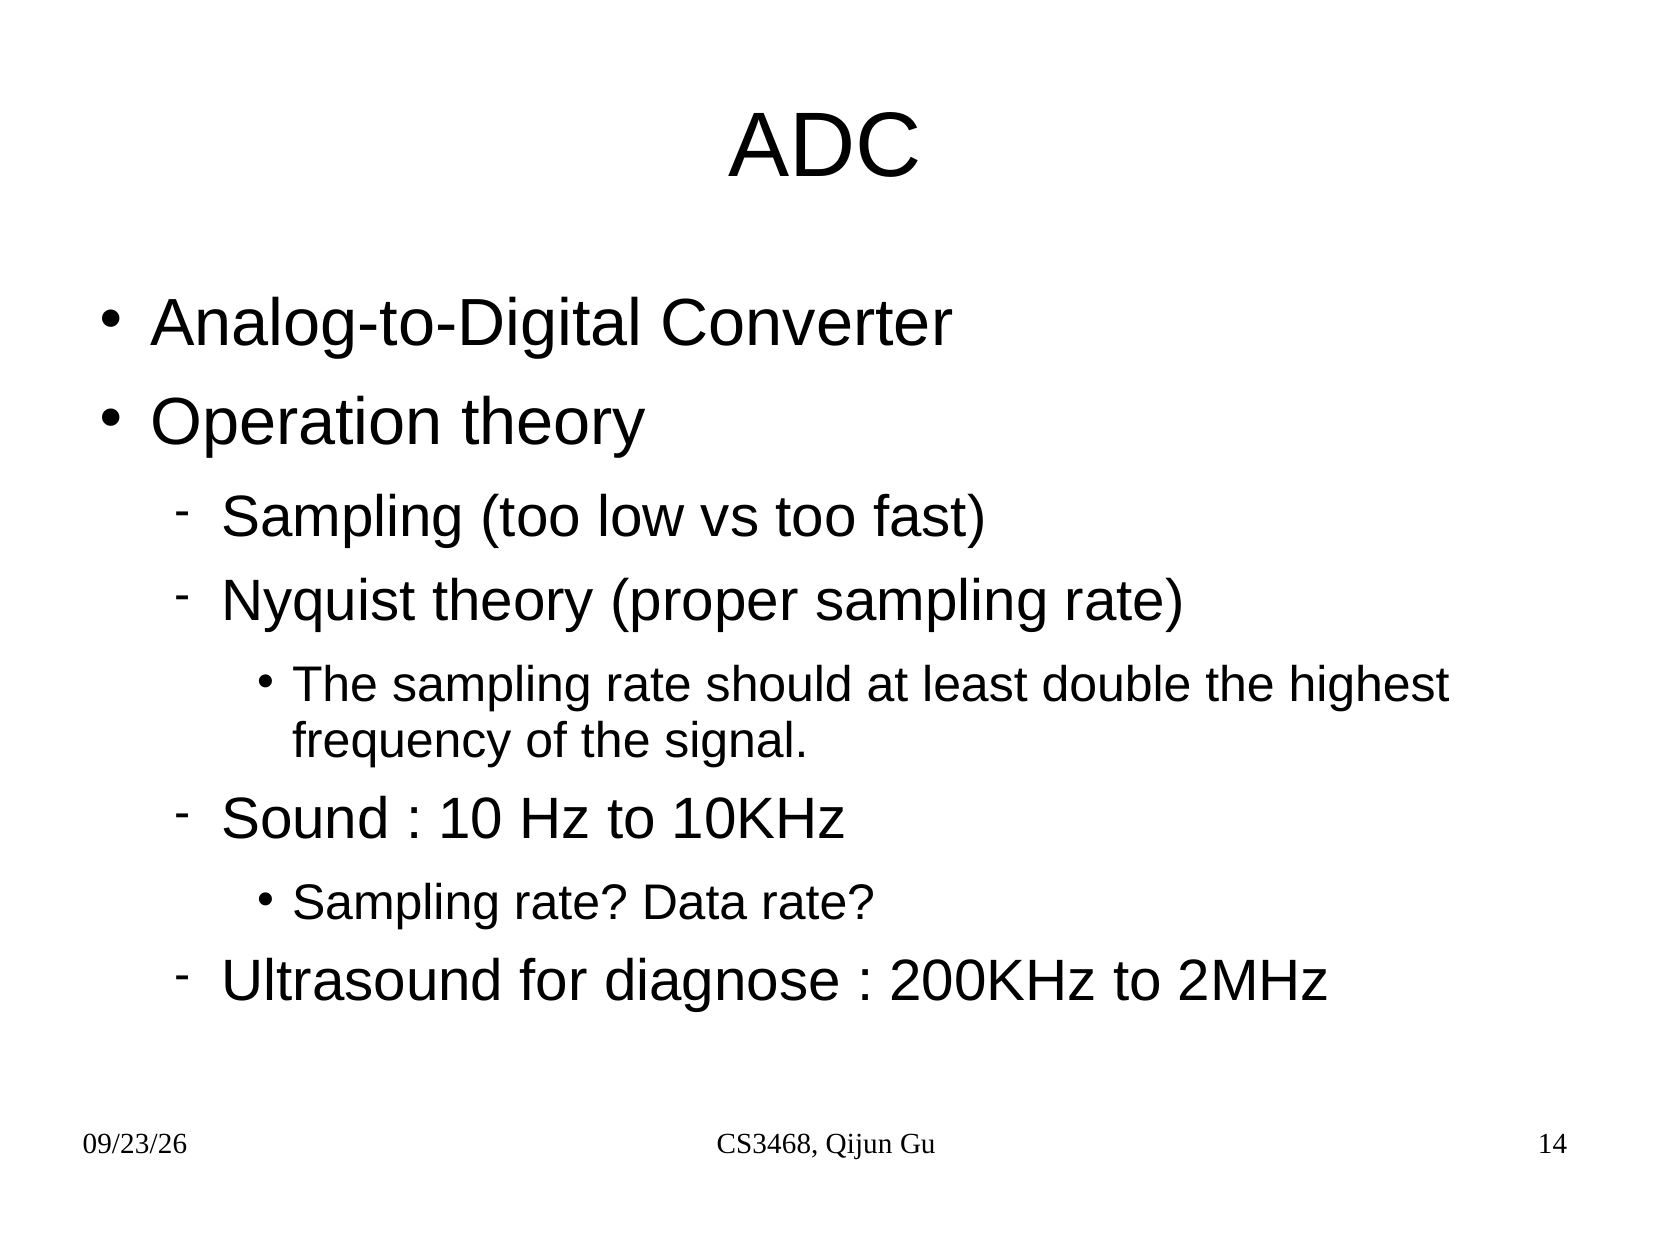

# ADC
Analog-to-Digital Converter
Operation theory
Sampling (too low vs too fast)
Nyquist theory (proper sampling rate)
The sampling rate should at least double the highest frequency of the signal.
Sound : 10 Hz to 10KHz
Sampling rate? Data rate?
Ultrasound for diagnose : 200KHz to 2MHz
CS3468, Qijun Gu
14